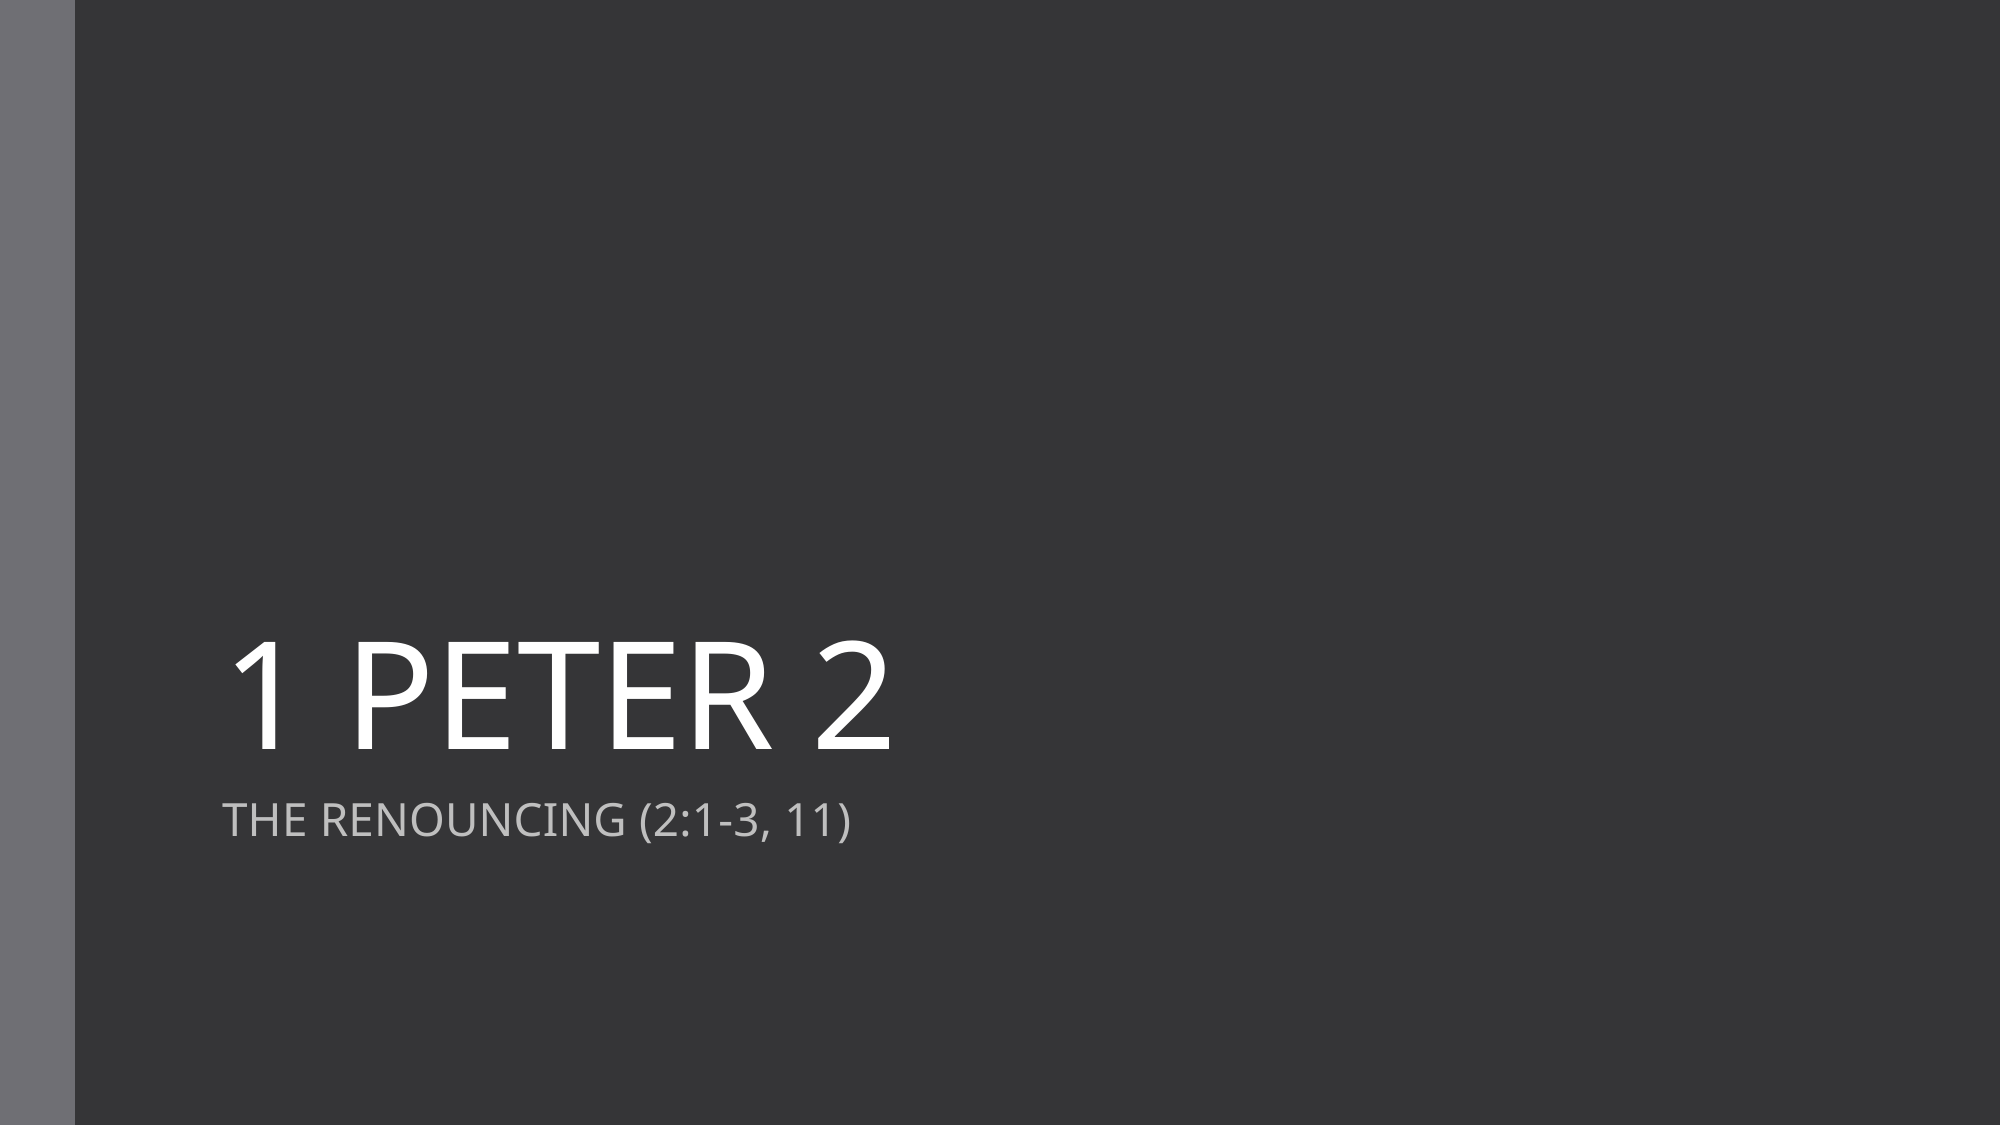

# 1 PETER 2
THE RENOUNCING (2:1-3, 11)